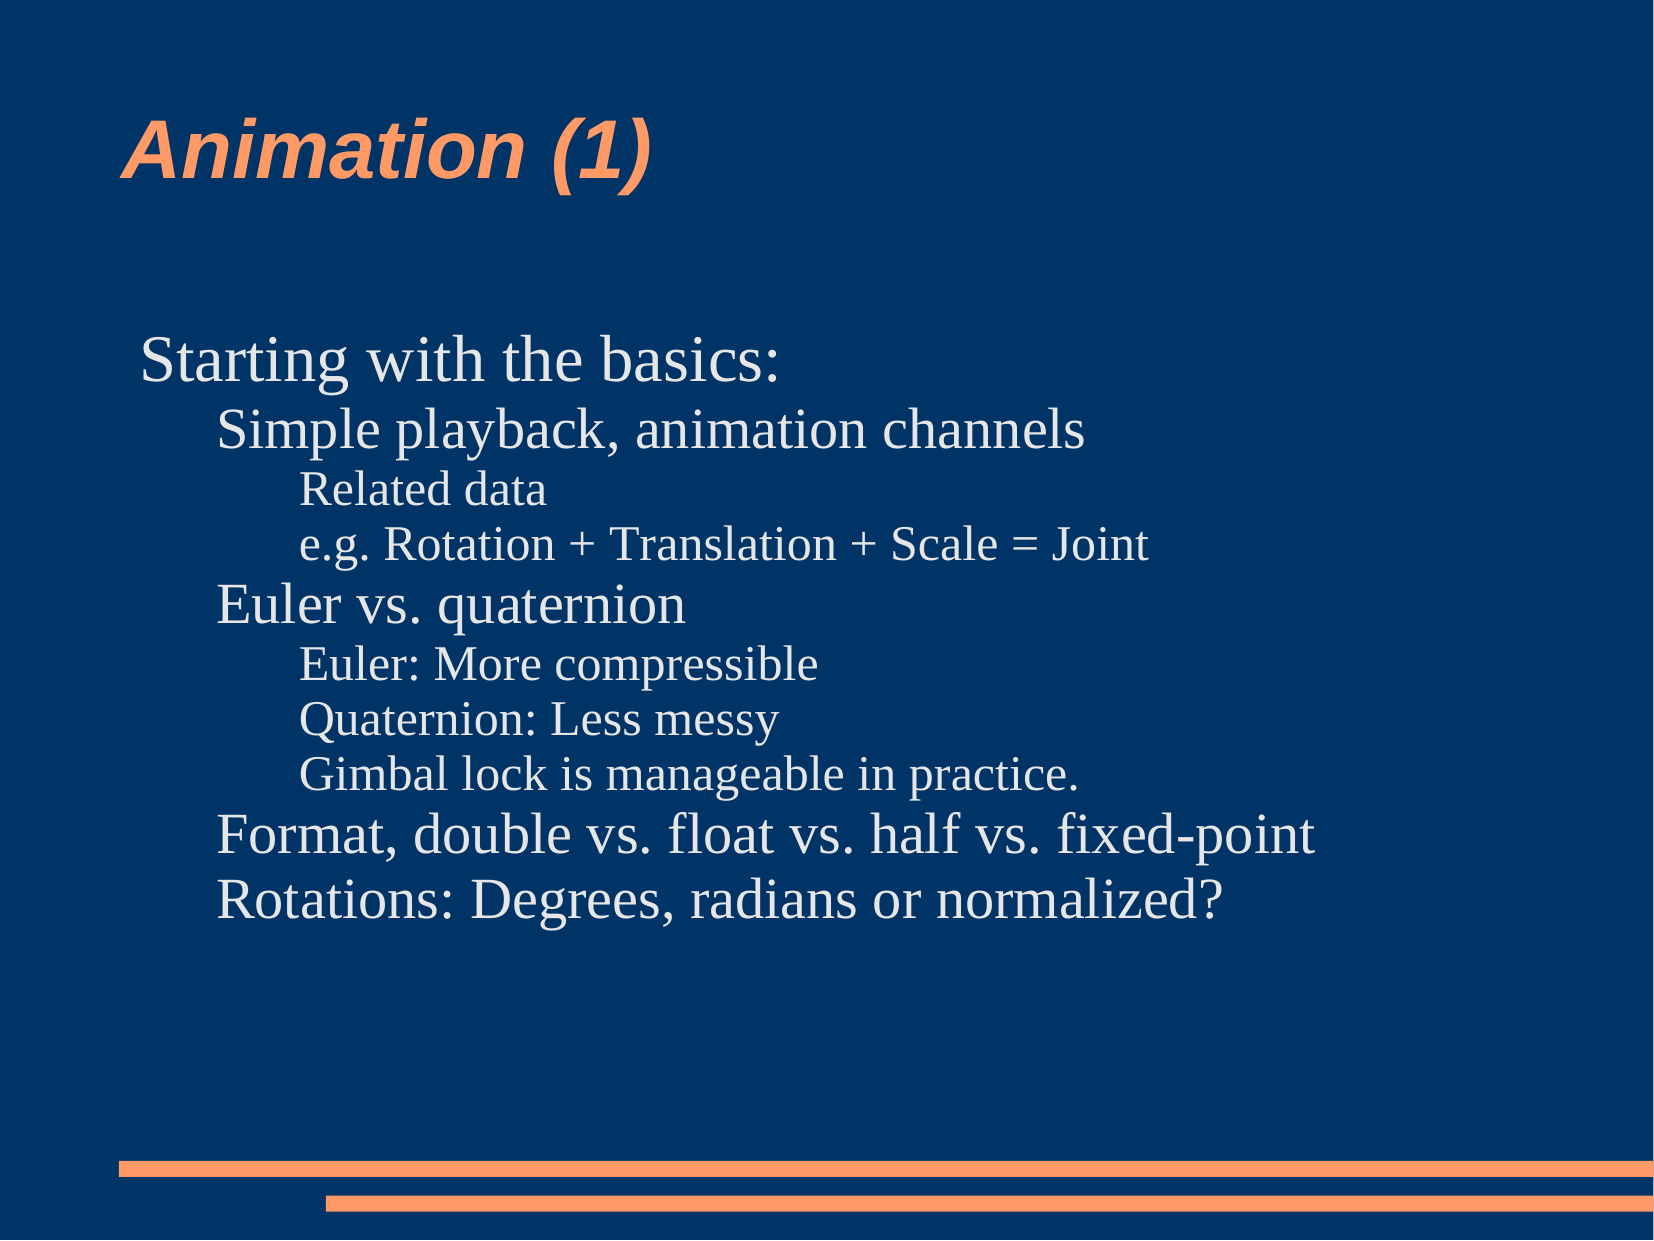

# Animation (1)
Starting with the basics:
Simple playback, animation channels
Related data
e.g. Rotation + Translation + Scale = Joint
Euler vs. quaternion
Euler: More compressible
Quaternion: Less messy
Gimbal lock is manageable in practice.
Format, double vs. float vs. half vs. fixed-point
Rotations: Degrees, radians or normalized?